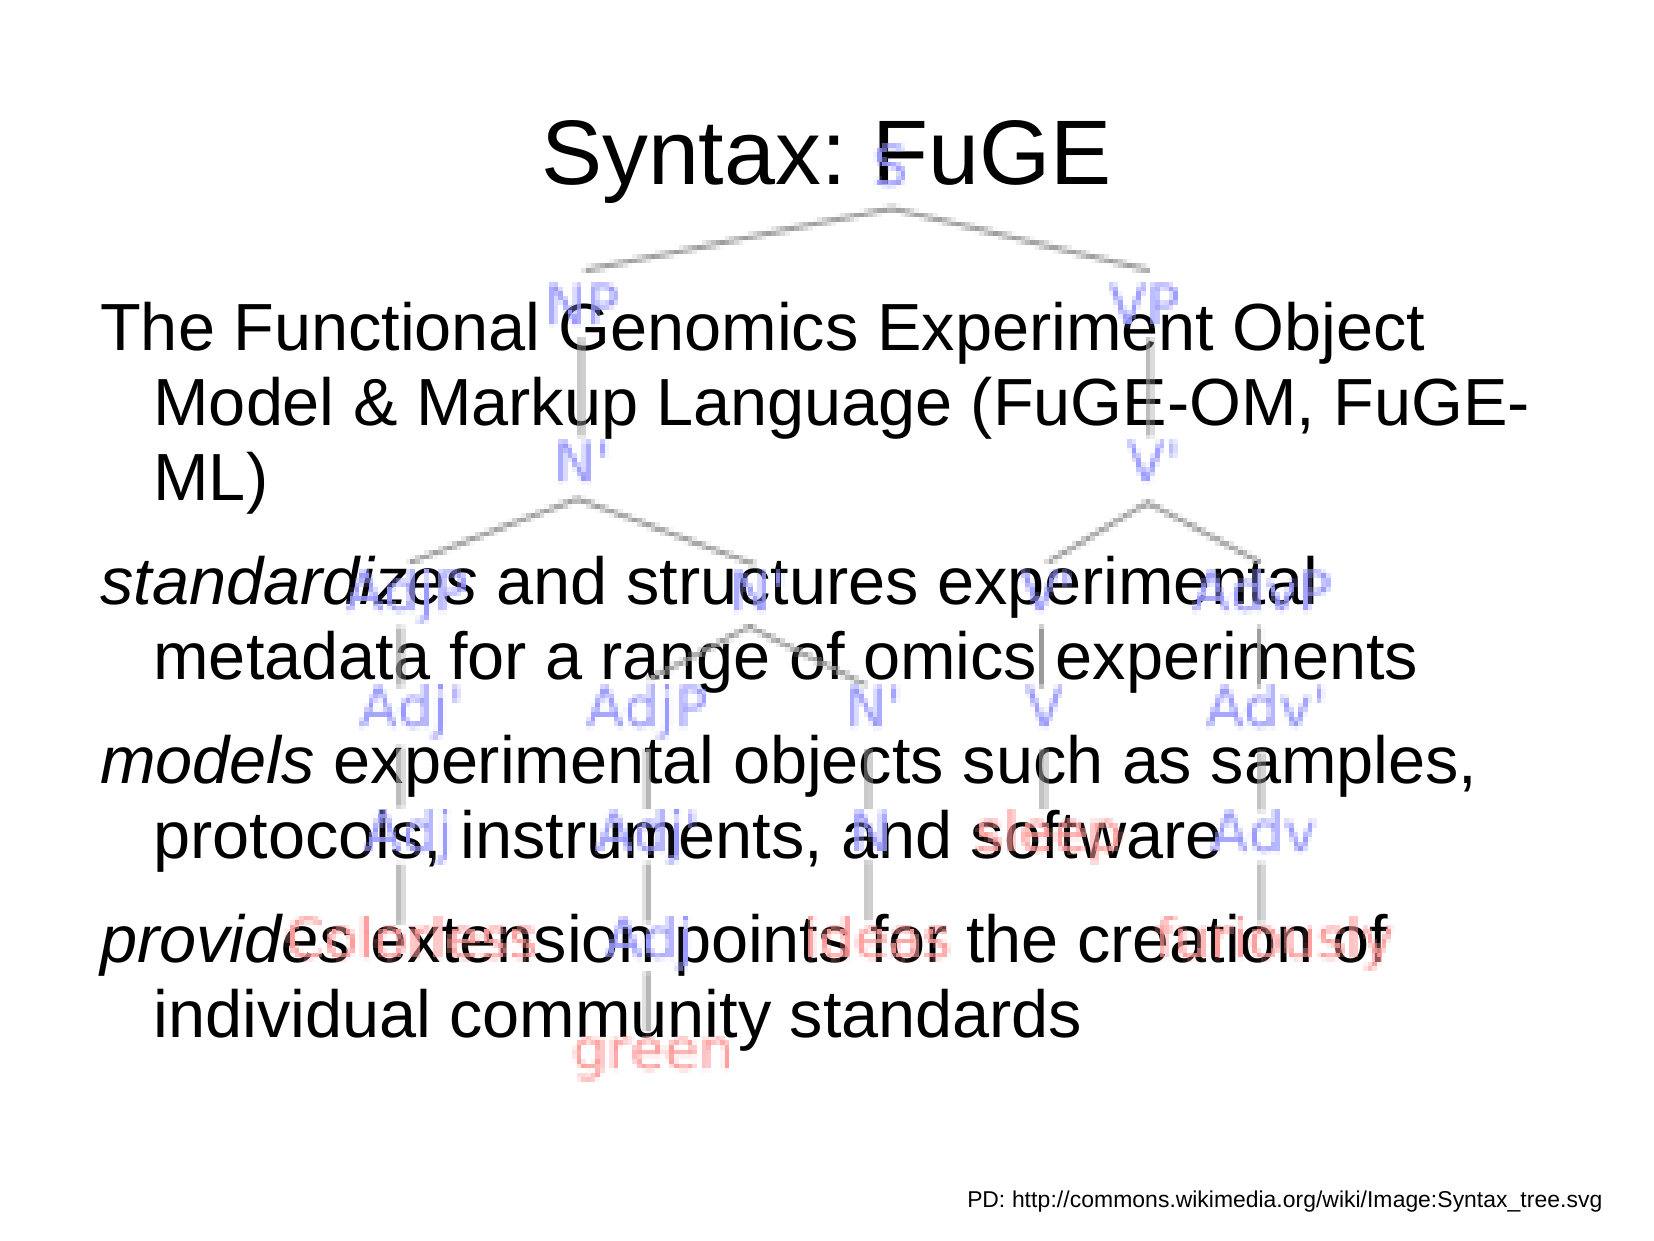

# Syntax: FuGE
The Functional Genomics Experiment Object Model & Markup Language (FuGE-OM, FuGE-ML)
standardizes and structures experimental metadata for a range of omics experiments
models experimental objects such as samples, protocols, instruments, and software
provides extension points for the creation of individual community standards
PD: http://commons.wikimedia.org/wiki/Image:Syntax_tree.svg